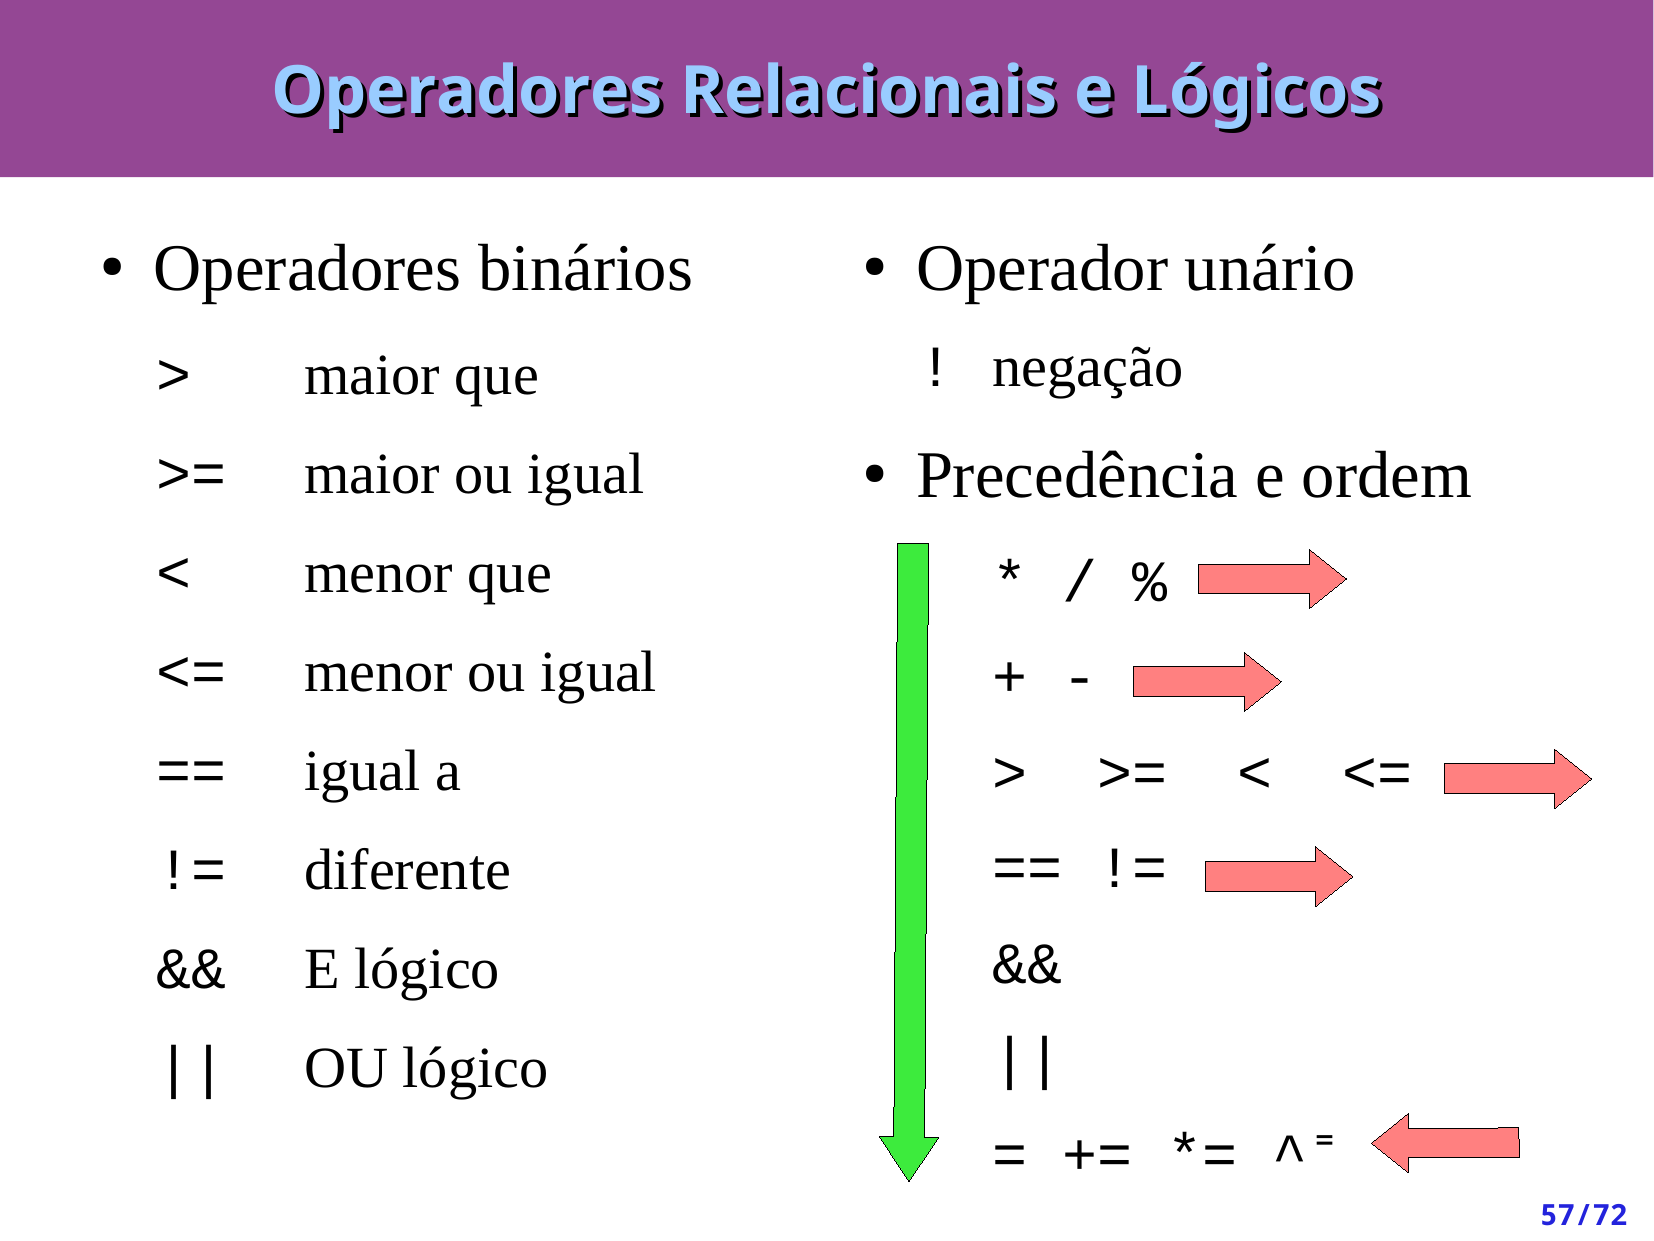

# Operadores Relacionais e Lógicos
Operadores binários
 	> 		maior que
 	>= 	maior ou igual
 	< 		menor que
 	<= 	menor ou igual
 	== 	igual a
 	!= 	diferente
 	&& 	E lógico
 	|| 	OU lógico
Operador unário
 	! 	negação
Precedência e ordem
 		* / %
 		+ -
 		> >= < <=
 		== !=
 		&&
 		||
 		= += *= ^⁼
57